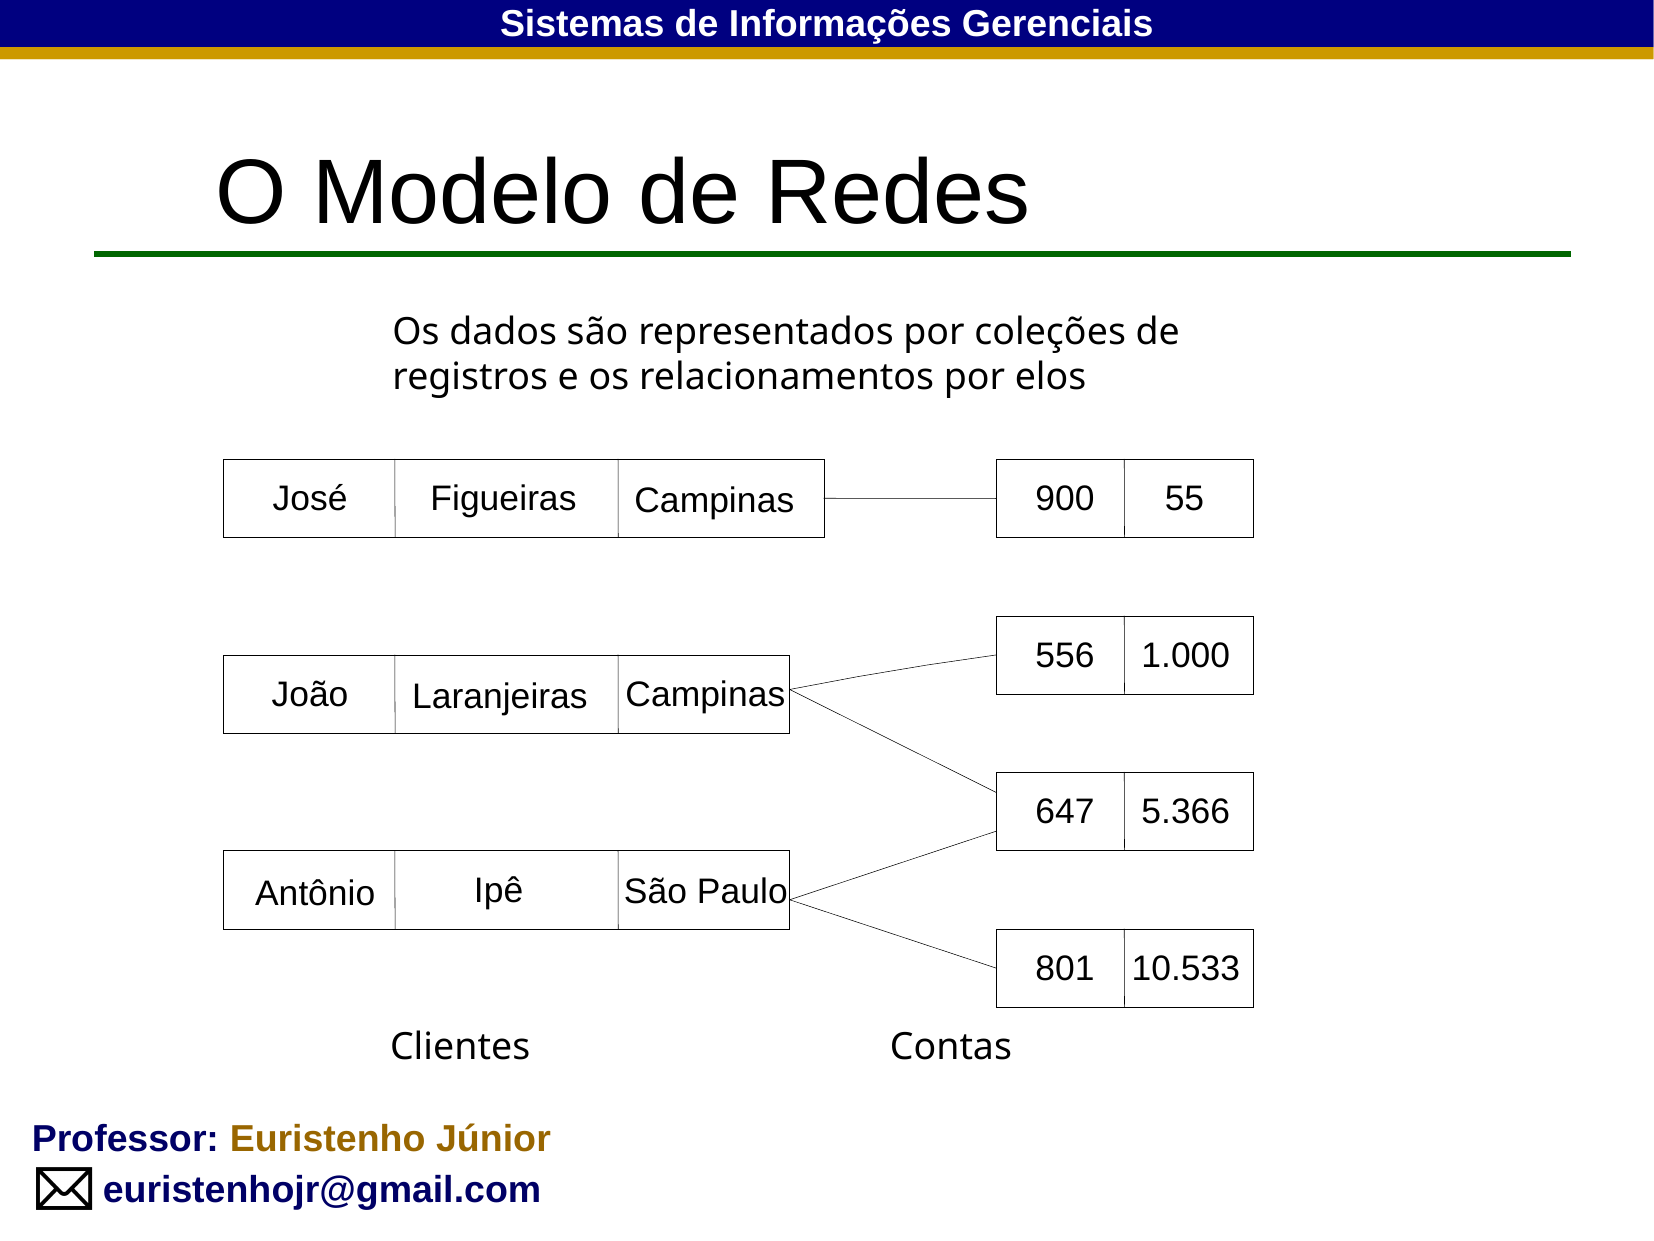

Empreendedorismo
Sistemas de Informações Gerenciais
# O Modelo de Redes
Os dados são representados por coleções de
registros e os relacionamentos por elos
José
Figueiras
900
55
Campinas
556
1.000
João
Campinas
Laranjeiras
647
5.366
Ipê
São Paulo
Antônio
801
10.533
Clientes Contas
Professor: Euristenho Júnior
euristenhojr@gmail.com